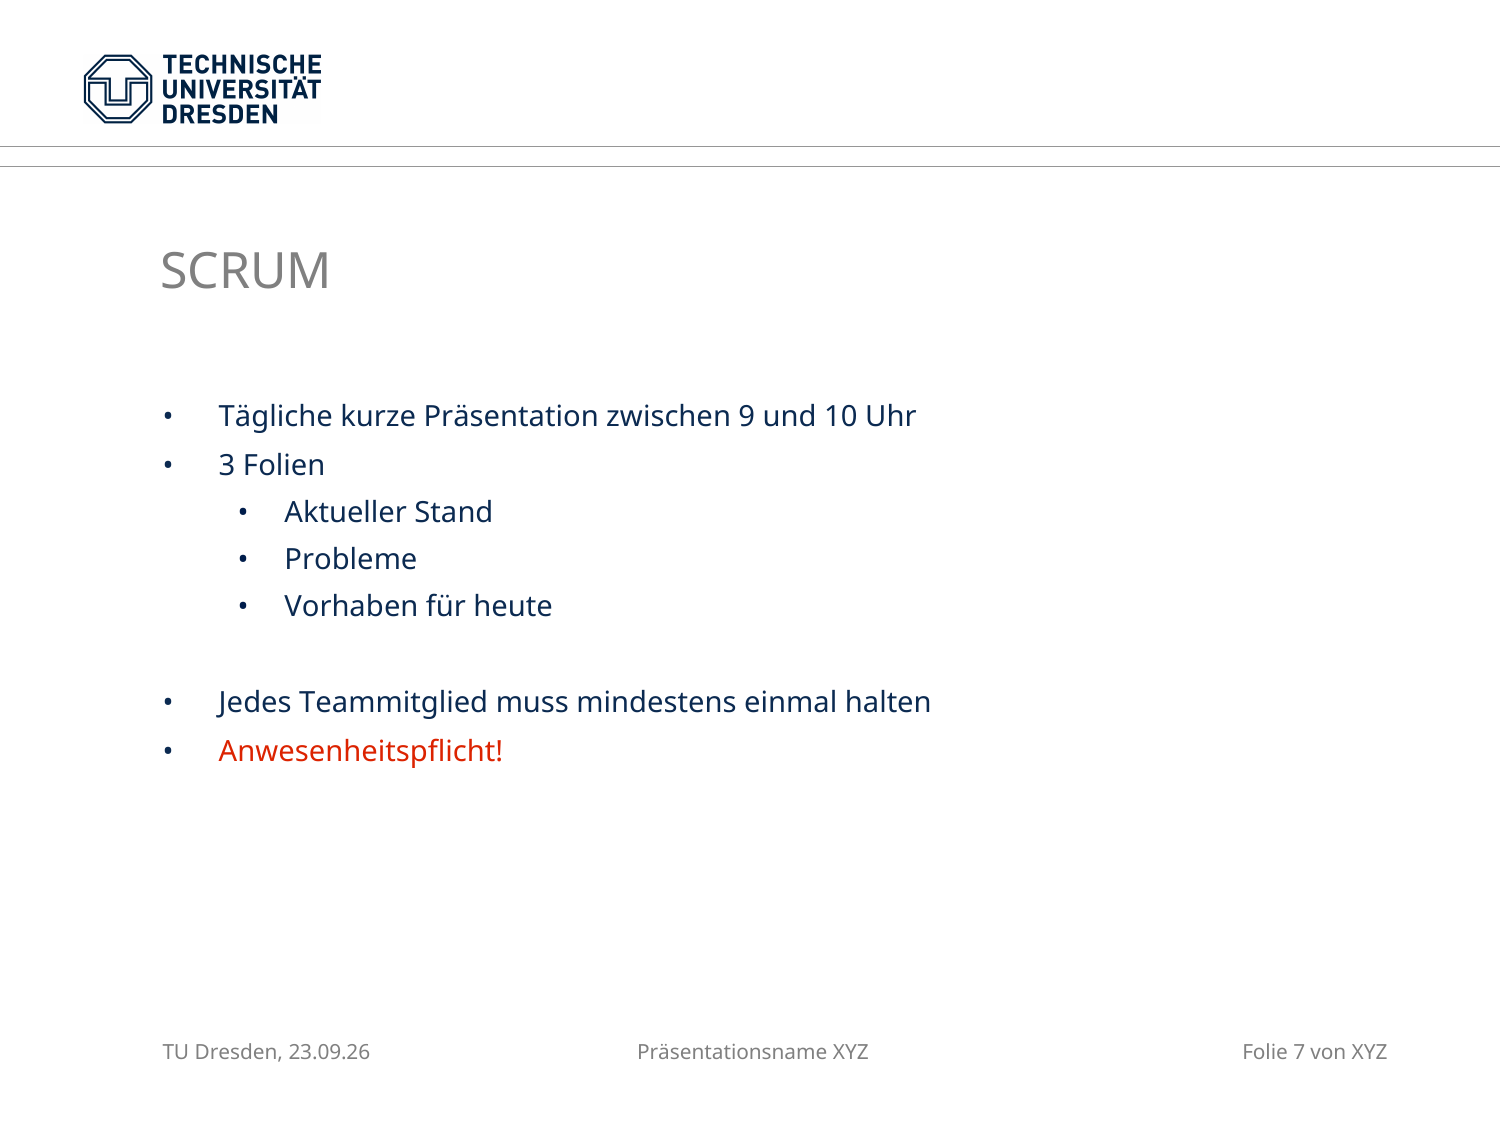

# SCRUM
Tägliche kurze Präsentation zwischen 9 und 10 Uhr
3 Folien
Aktueller Stand
Probleme
Vorhaben für heute
Jedes Teammitglied muss mindestens einmal halten
Anwesenheitspflicht!
7